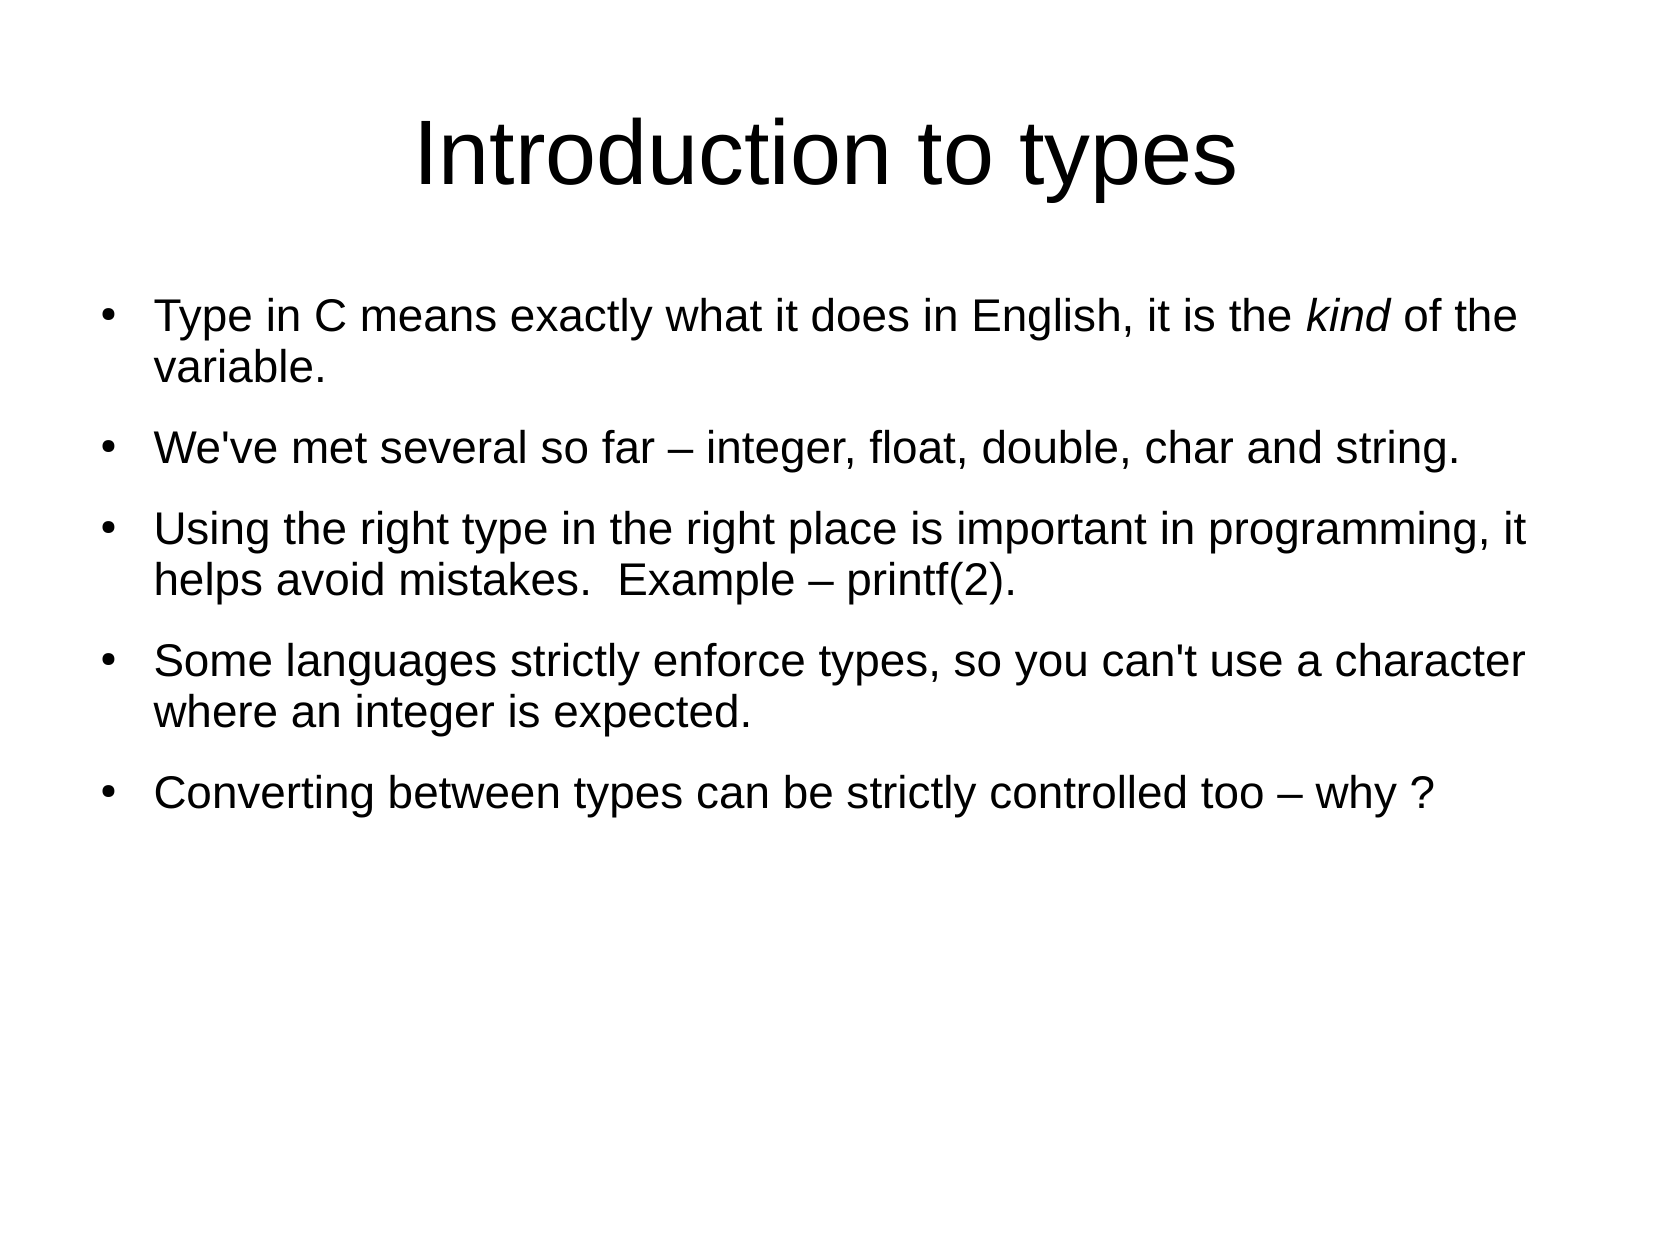

# Introduction to types
Type in C means exactly what it does in English, it is the kind of the variable.
We've met several so far – integer, float, double, char and string.
Using the right type in the right place is important in programming, it helps avoid mistakes. Example – printf(2).
Some languages strictly enforce types, so you can't use a character where an integer is expected.
Converting between types can be strictly controlled too – why ?